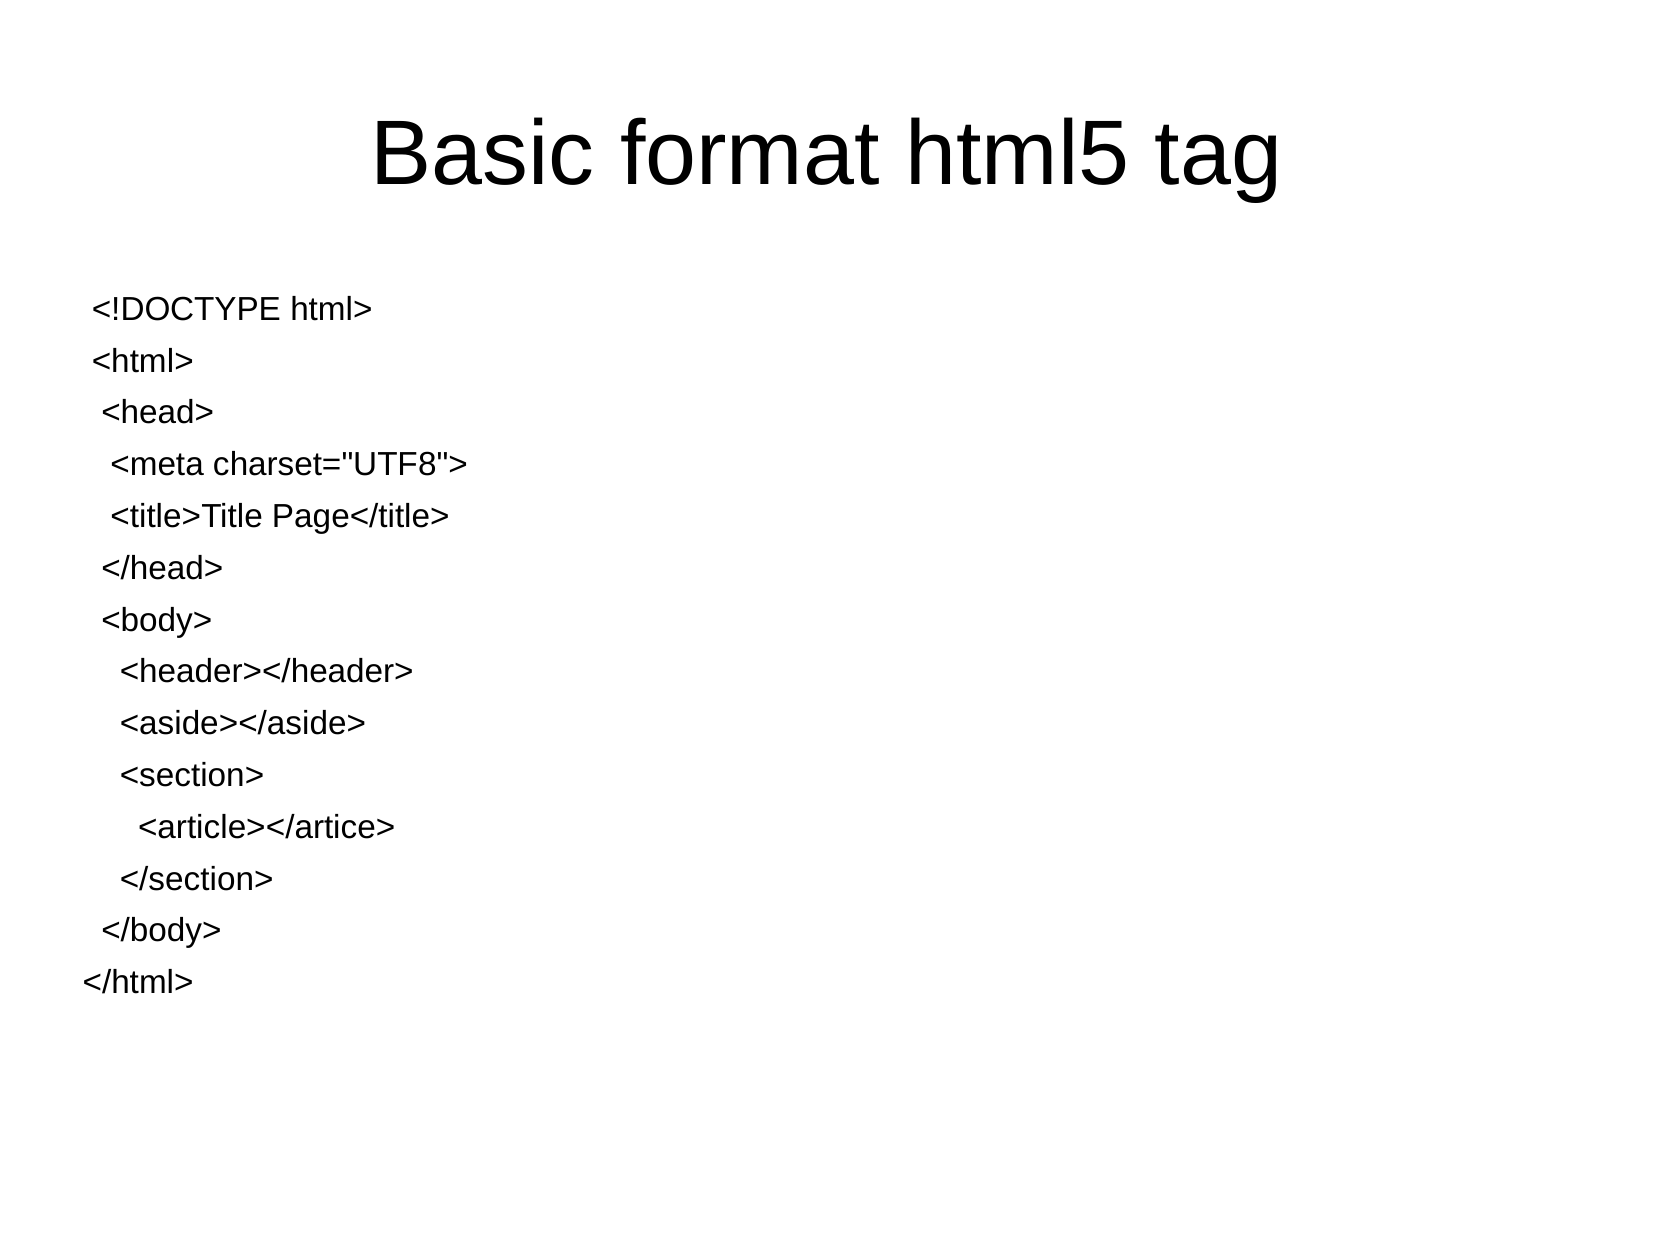

# Basic format html5 tag
 <!DOCTYPE html>
 <html>
 <head>
 <meta charset="UTF­8">
 <title>Title Page</title>
 </head>
 <body>
 <header></header>
 <aside></aside>
 <section>
 <article></artice>
 </section>
 </body>
</html>